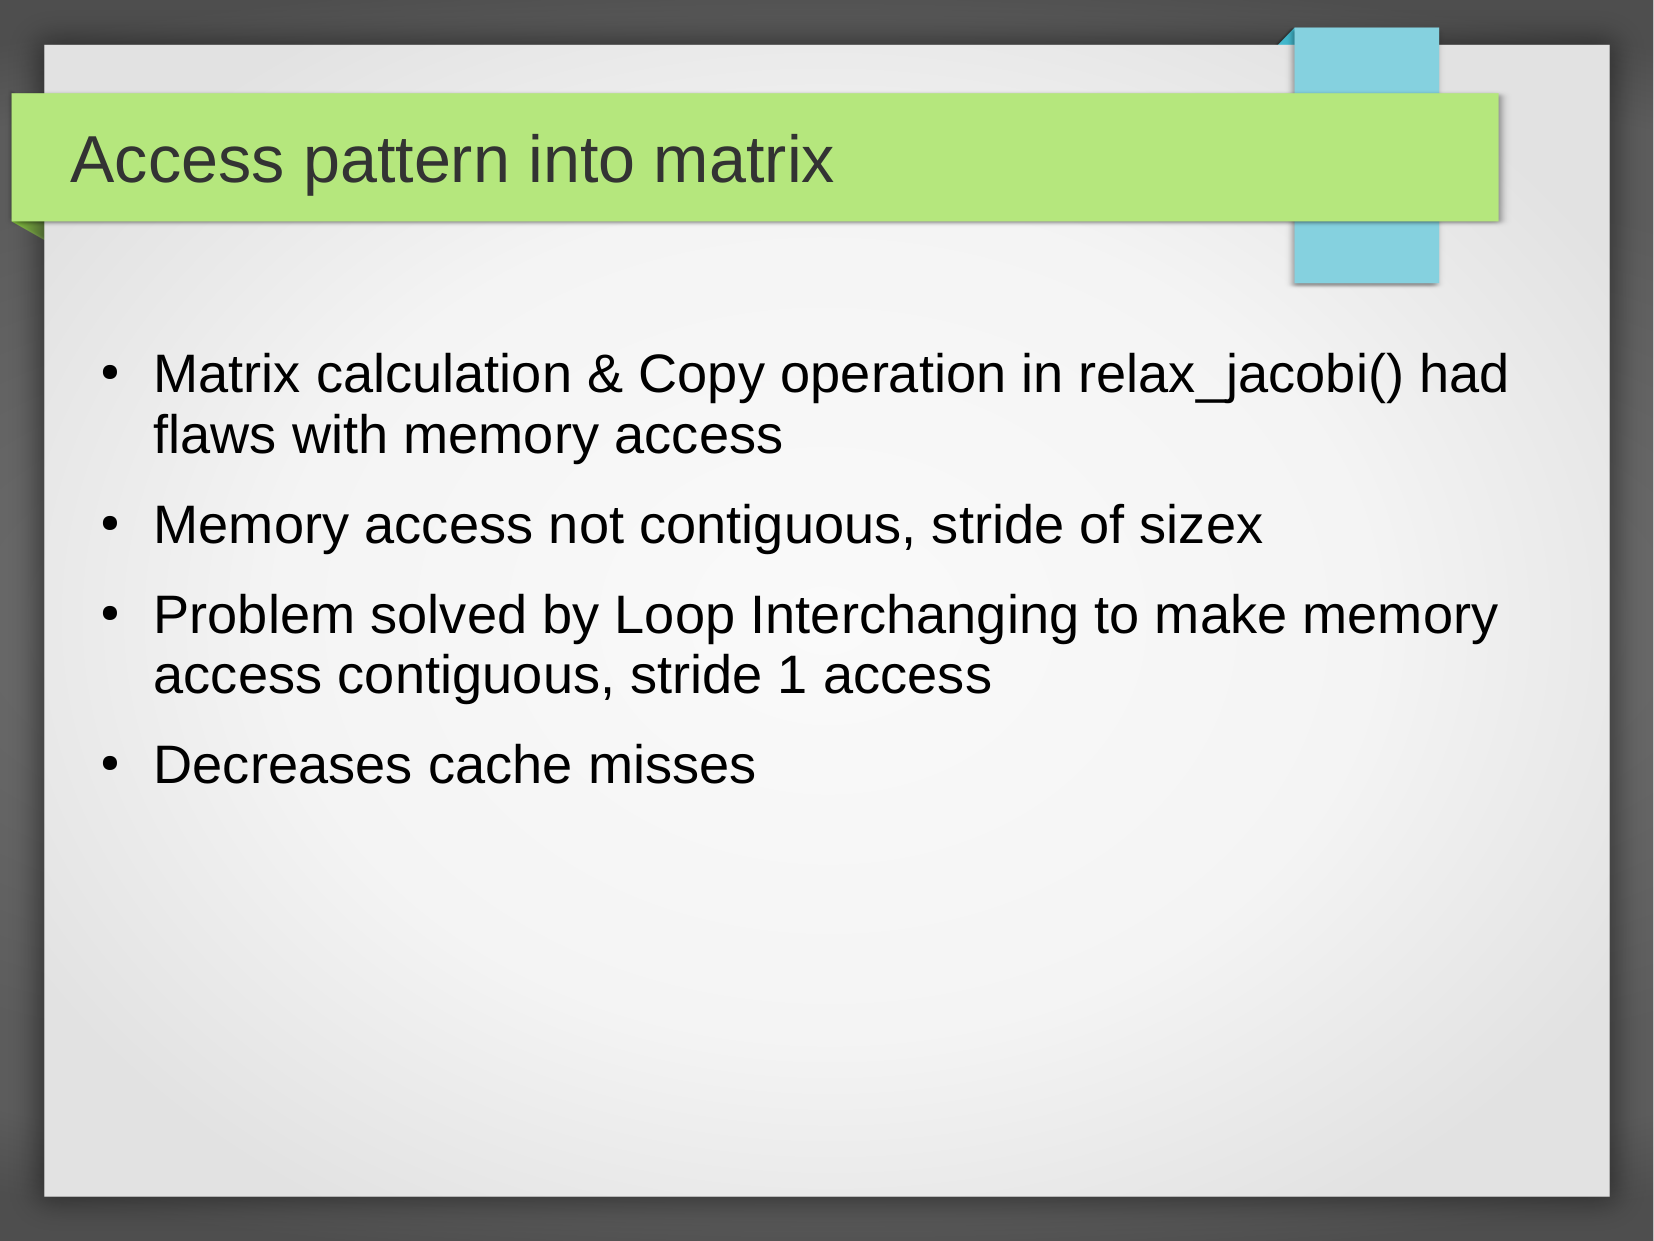

# Access pattern into matrix
Matrix calculation & Copy operation in relax_jacobi() had flaws with memory access
Memory access not contiguous, stride of sizex
Problem solved by Loop Interchanging to make memory access contiguous, stride 1 access
Decreases cache misses